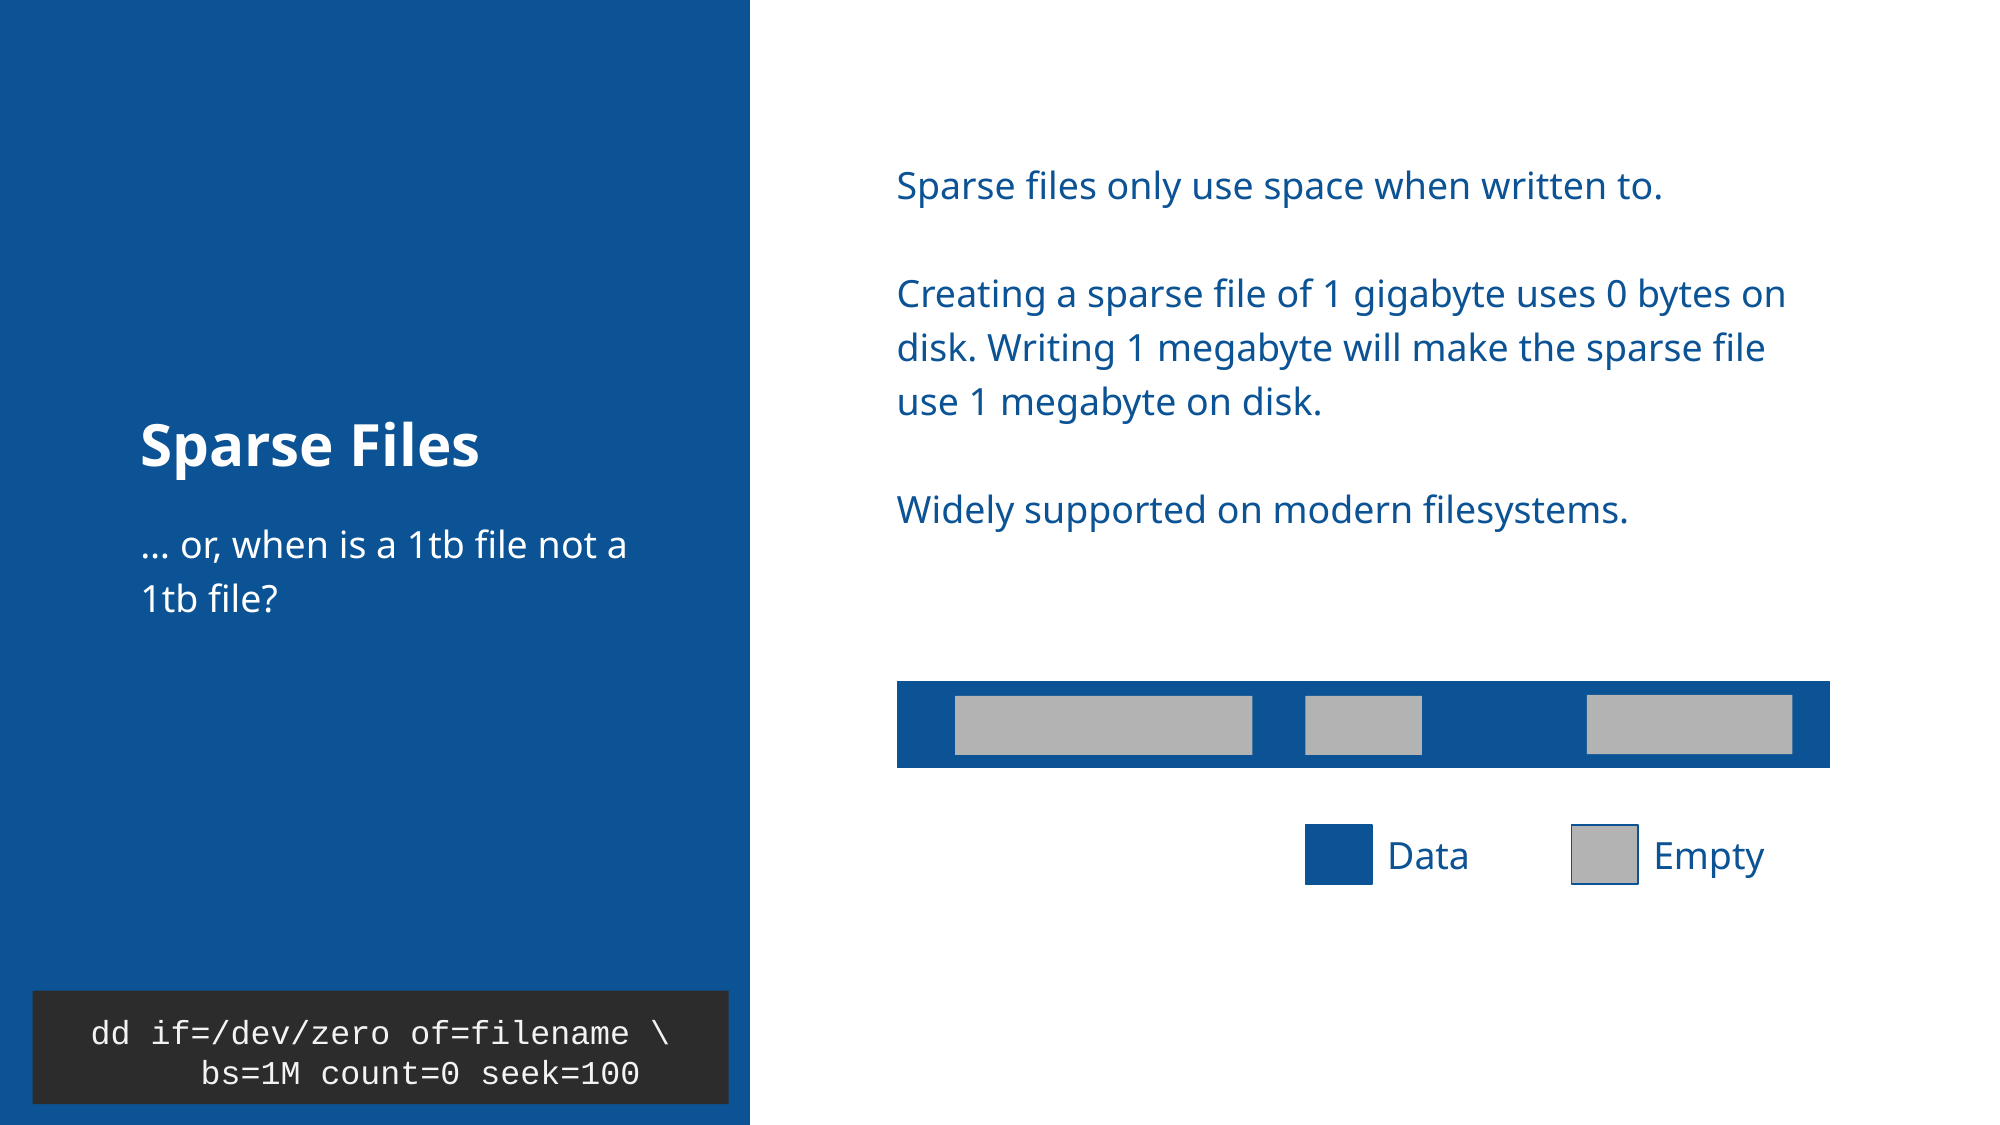

Sparse files only use space when written to.
Creating a sparse file of 1 gigabyte uses 0 bytes on disk. Writing 1 megabyte will make the sparse file use 1 megabyte on disk.
Widely supported on modern filesystems.
Sparse Files
… or, when is a 1tb file not a 1tb file?
Data
Empty
dd if=/dev/zero of=filename \
 bs=1M count=0 seek=100